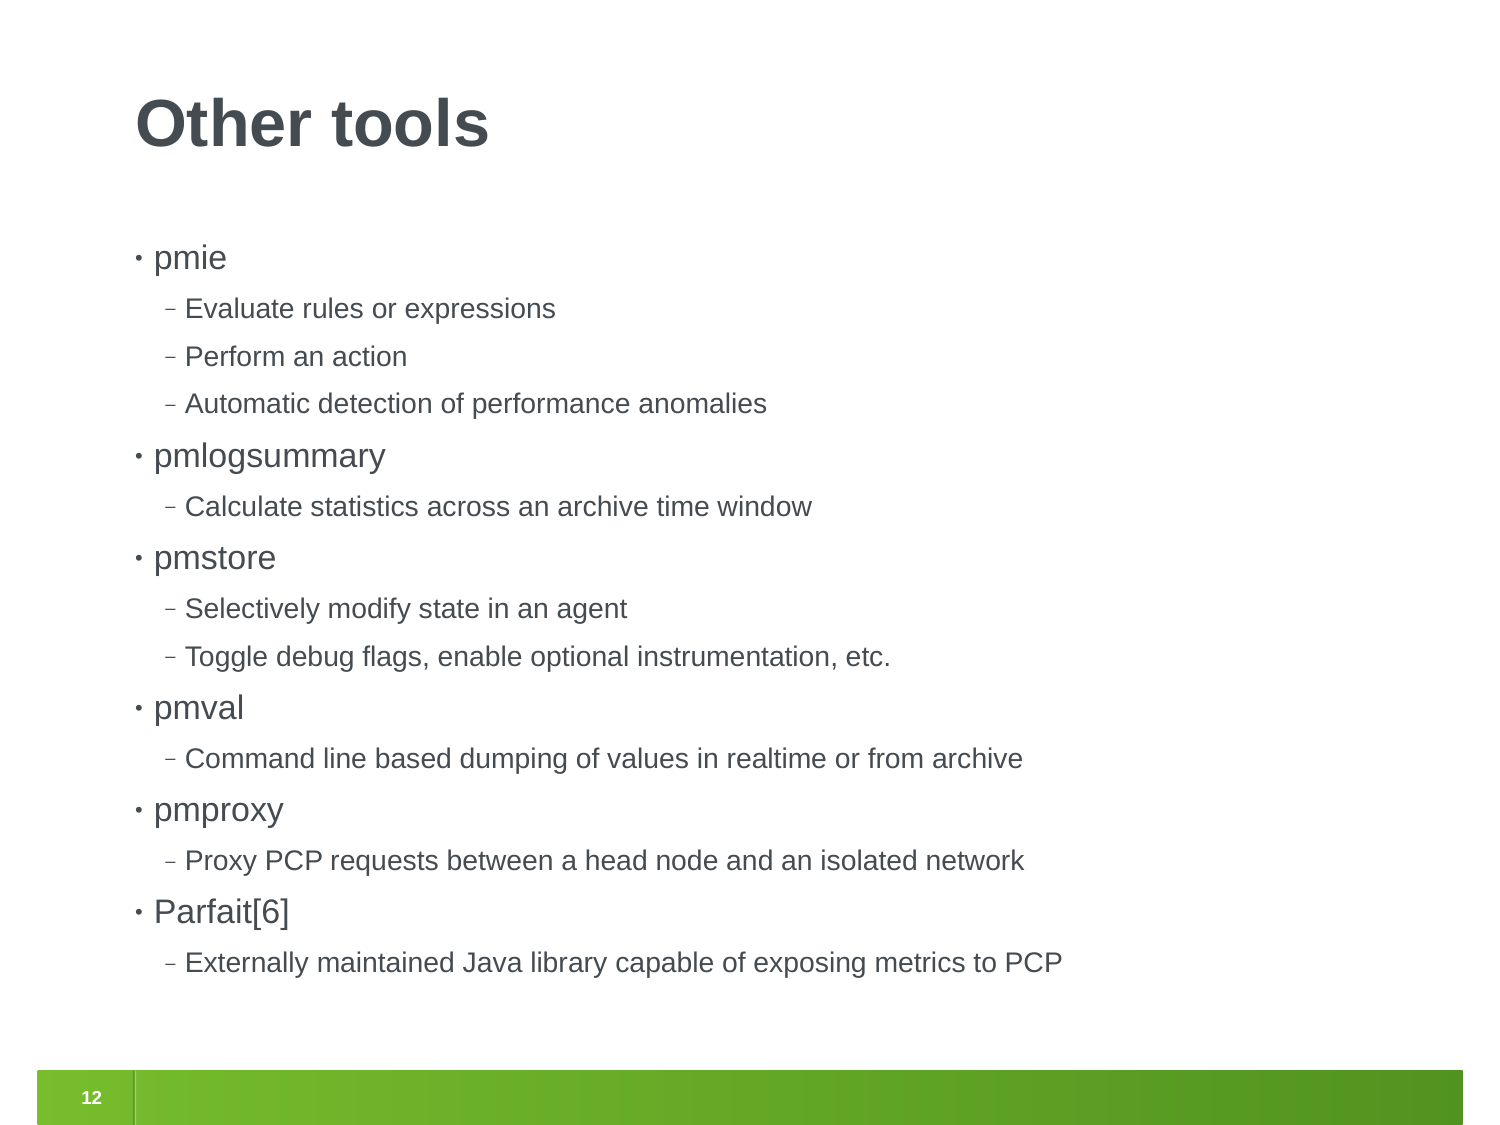

# Other tools
pmie
Evaluate rules or expressions
Perform an action
Automatic detection of performance anomalies
pmlogsummary
Calculate statistics across an archive time window
pmstore
Selectively modify state in an agent
Toggle debug flags, enable optional instrumentation, etc.
pmval
Command line based dumping of values in realtime or from archive
pmproxy
Proxy PCP requests between a head node and an isolated network
Parfait[6]
Externally maintained Java library capable of exposing metrics to PCP